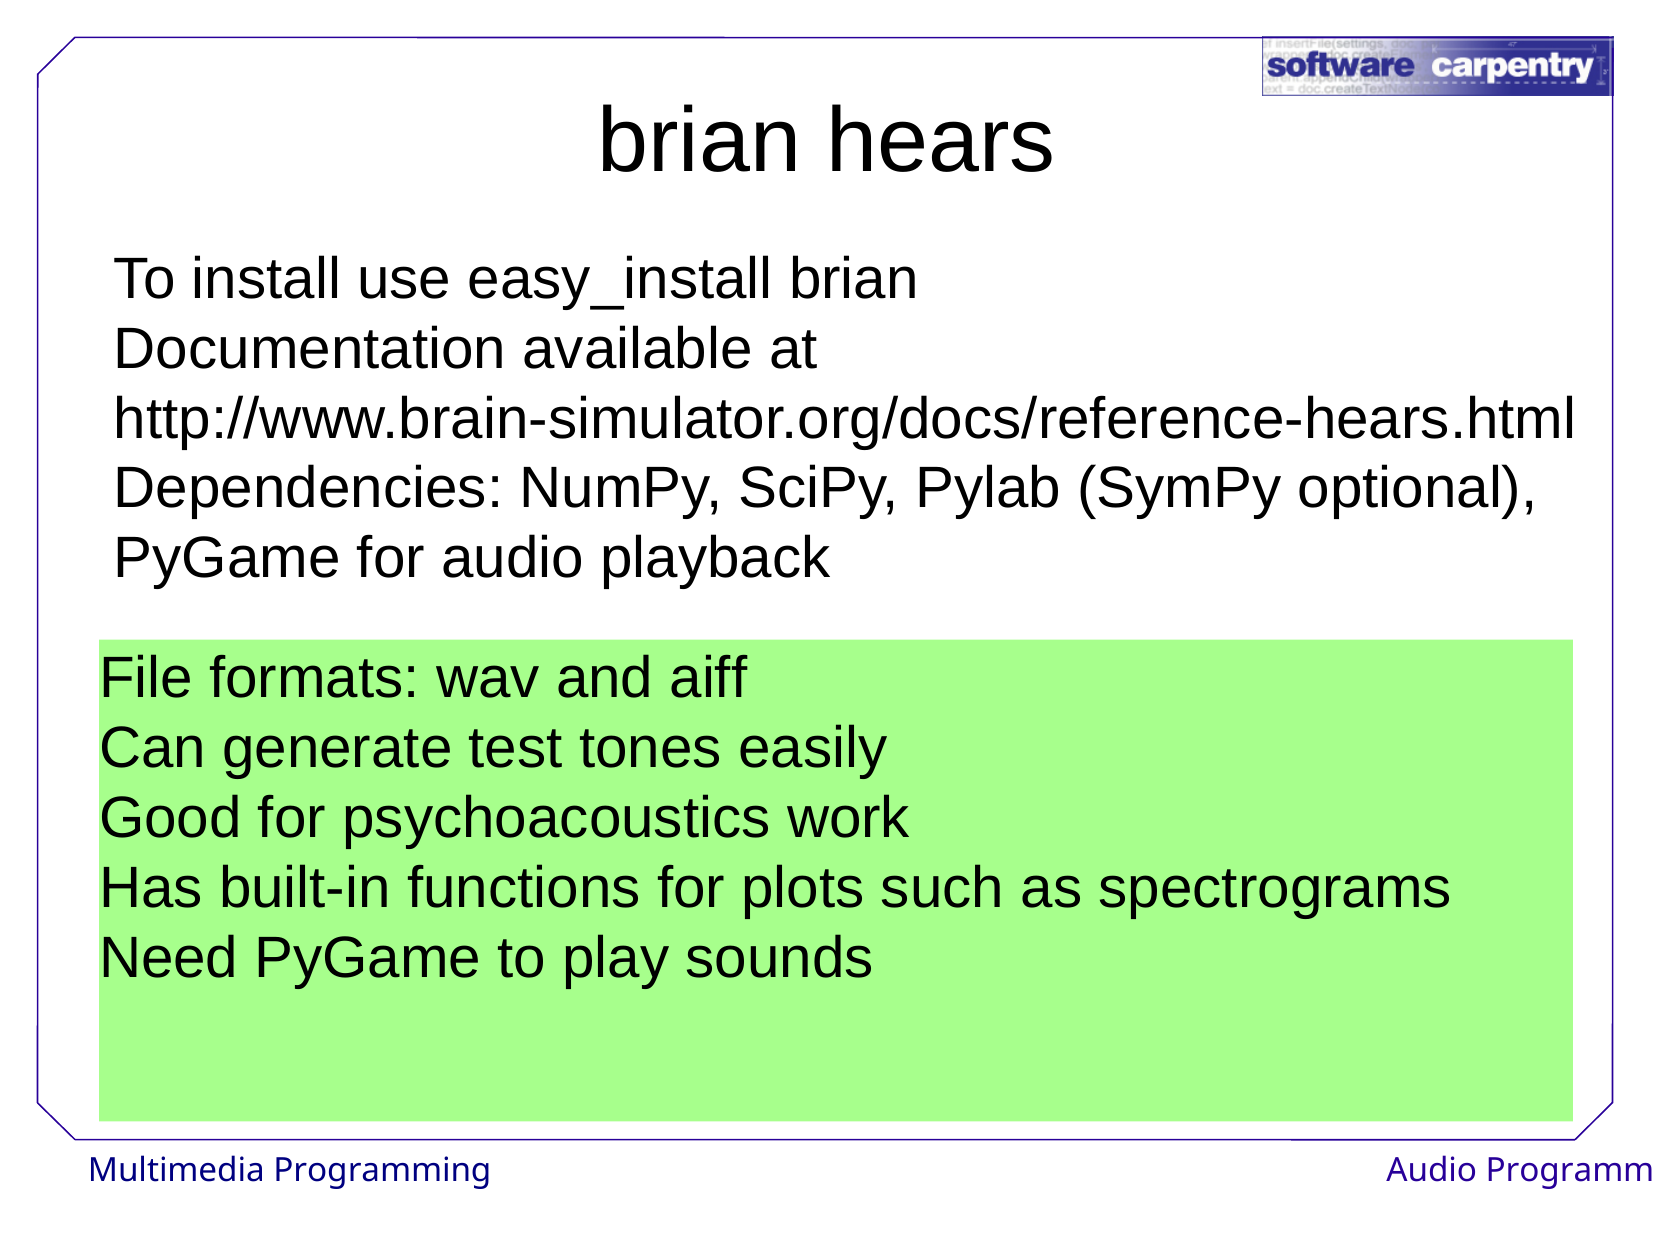

brian hears
# To install use easy_install brian
Documentation available at
http://www.brain-simulator.org/docs/reference-hears.html
Dependencies: NumPy, SciPy, Pylab (SymPy optional),
PyGame for audio playback
File formats: wav and aiff
Can generate test tones easily
Good for psychoacoustics work
Has built-in functions for plots such as spectrograms
Need PyGame to play sounds